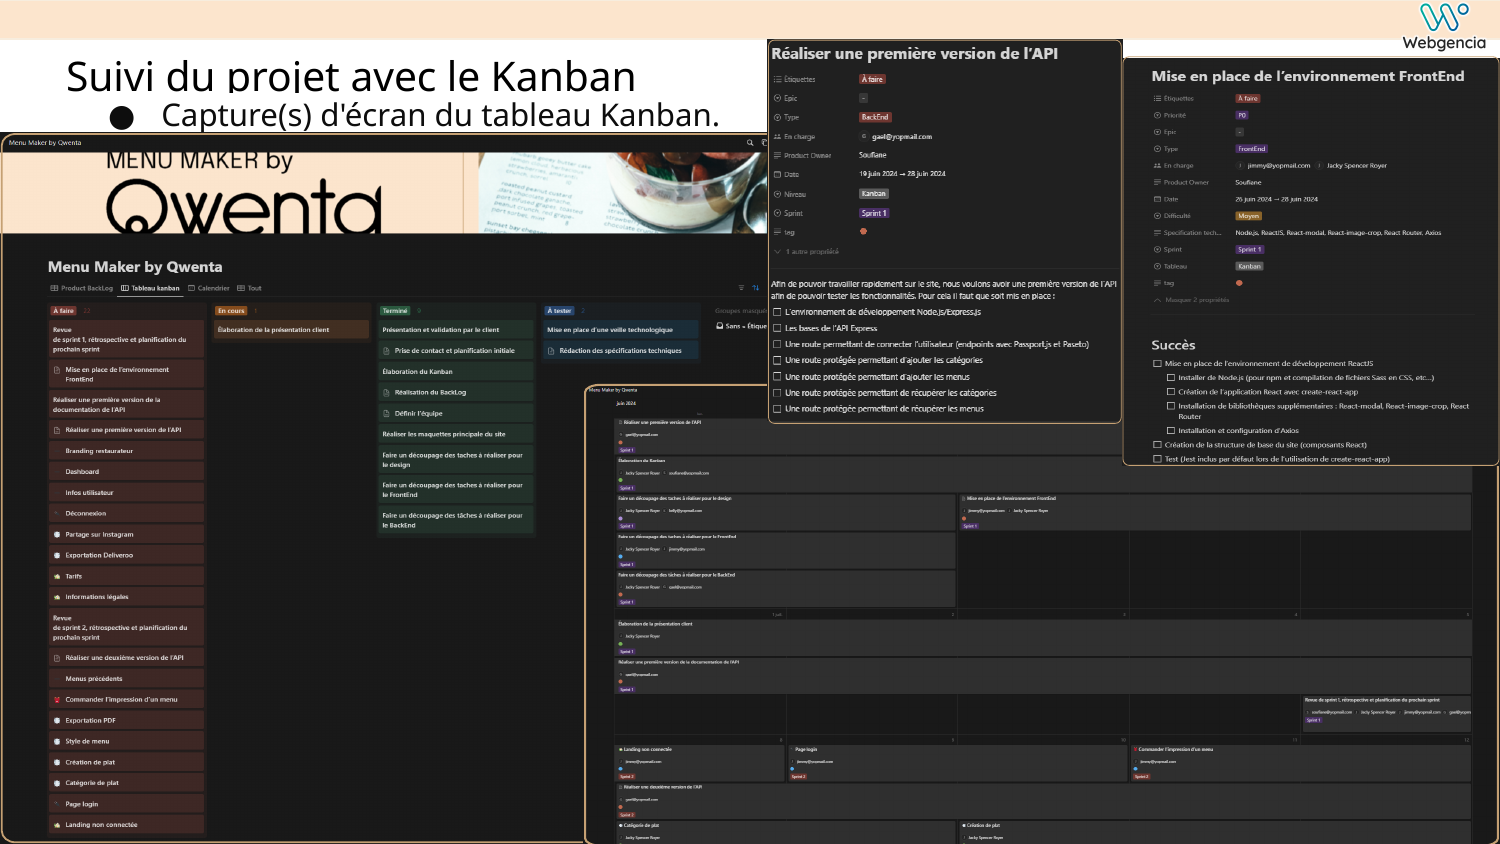

# Suivi du projet avec le Kanban
Capture(s) d'écran du tableau Kanban.